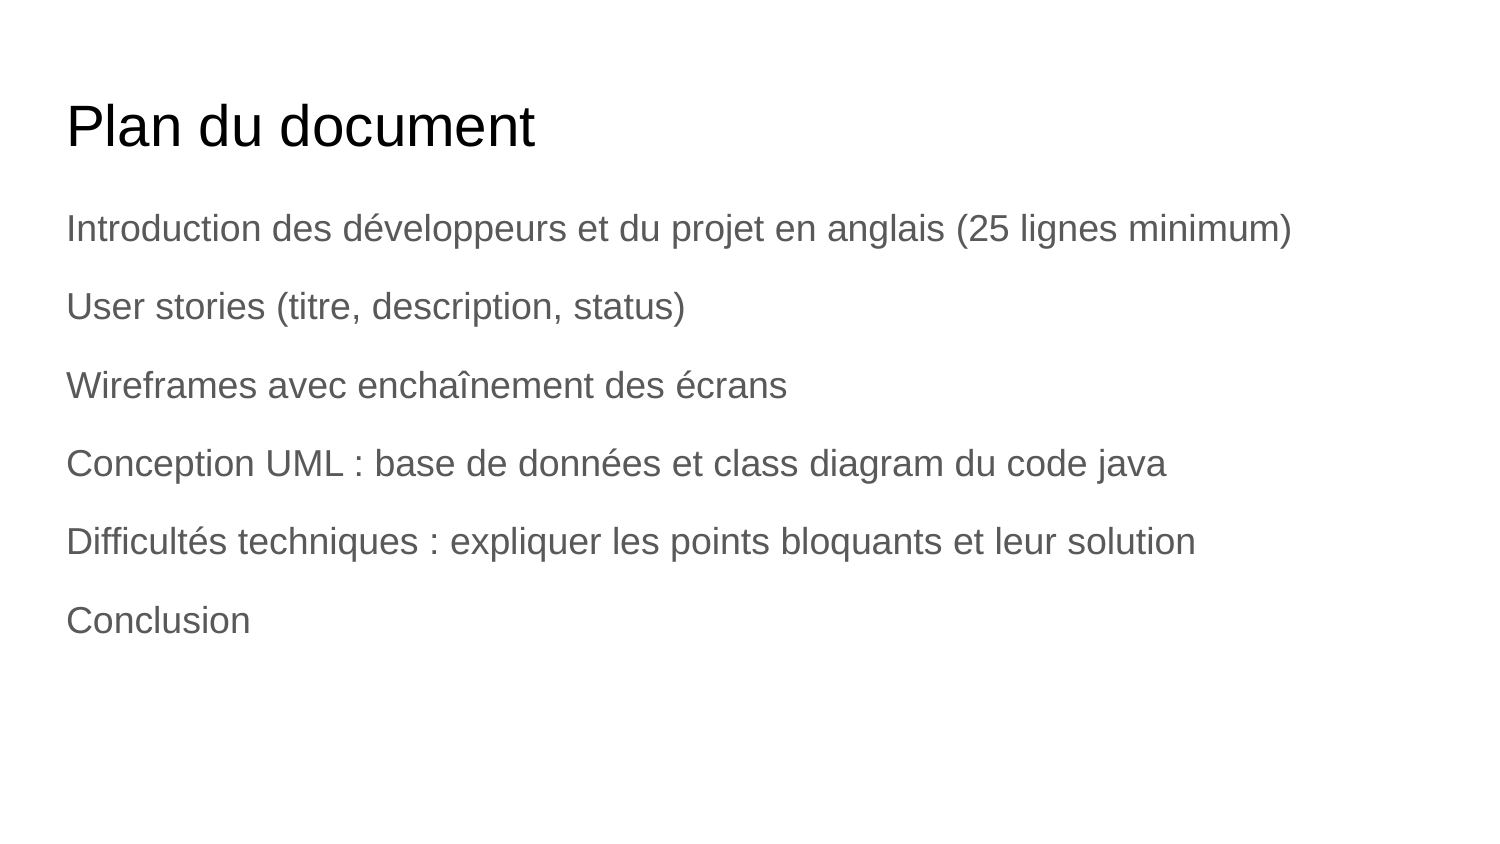

# Plan du document
Introduction des développeurs et du projet en anglais (25 lignes minimum)
User stories (titre, description, status)
Wireframes avec enchaînement des écrans
Conception UML : base de données et class diagram du code java
Difficultés techniques : expliquer les points bloquants et leur solution
Conclusion